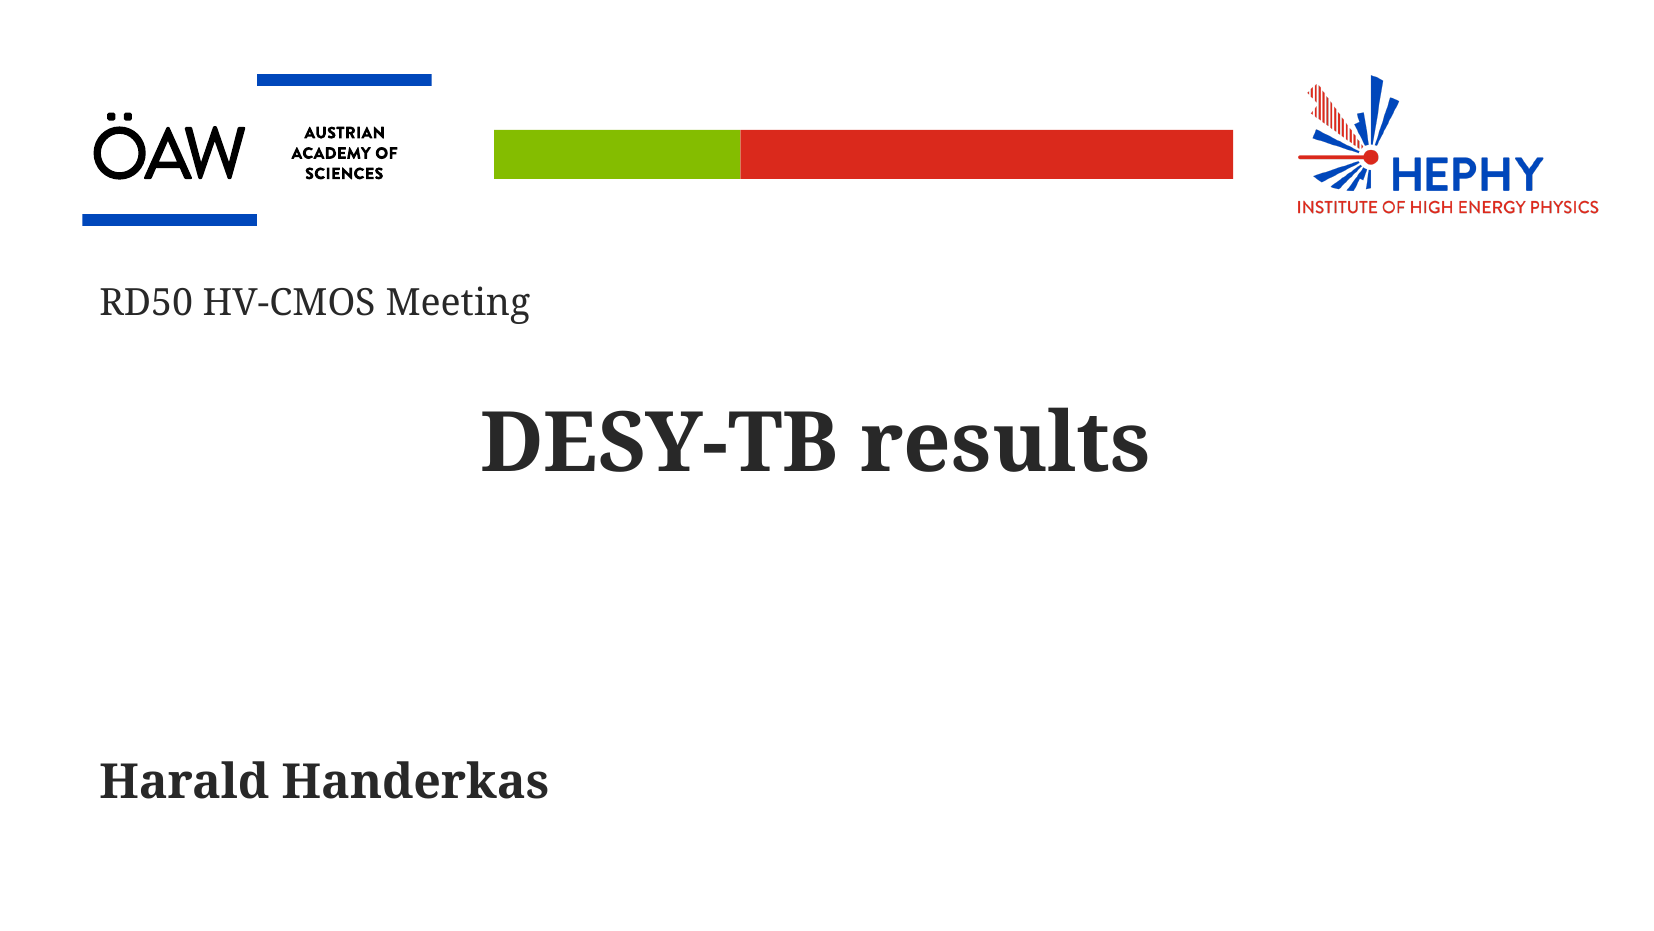

RD50 HV-CMOS Meeting
DESY-TB results
Harald Handerkas